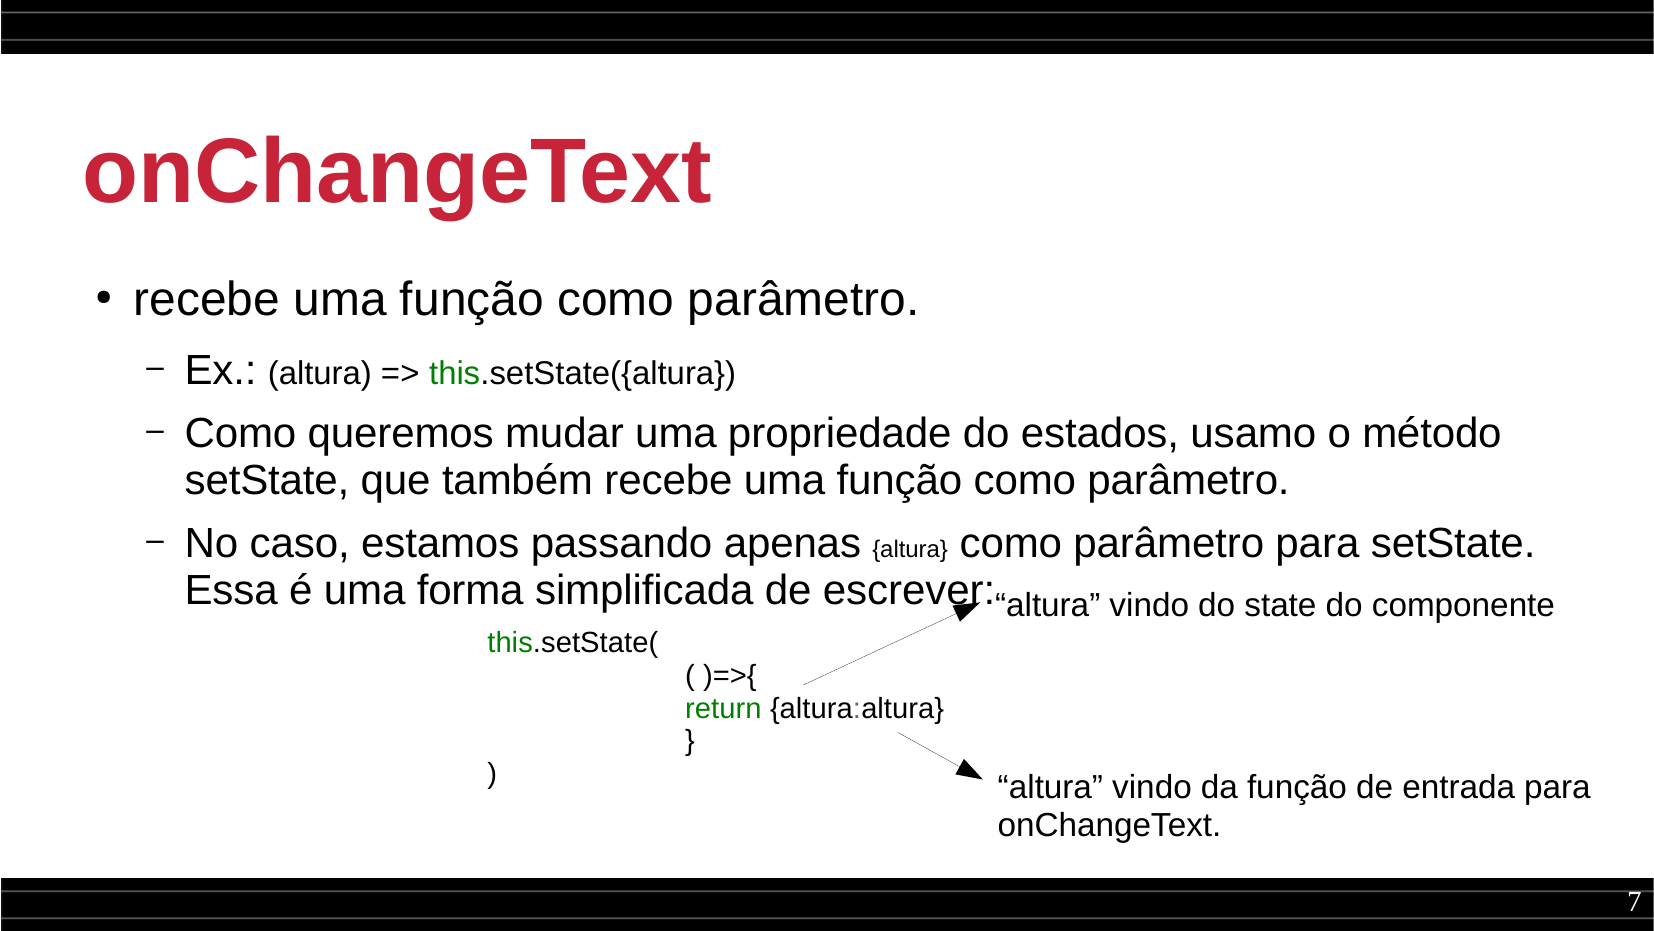

# onChangeText
recebe uma função como parâmetro.
Ex.: (altura) => this.setState({altura})
Como queremos mudar uma propriedade do estados, usamo o método setState, que também recebe uma função como parâmetro.
No caso, estamos passando apenas {altura} como parâmetro para setState. Essa é uma forma simplificada de escrever:
“altura” vindo do state do componente
this.setState(
 ( )=>{
 return {altura:altura}
 }
)
“altura” vindo da função de entrada para
onChangeText.